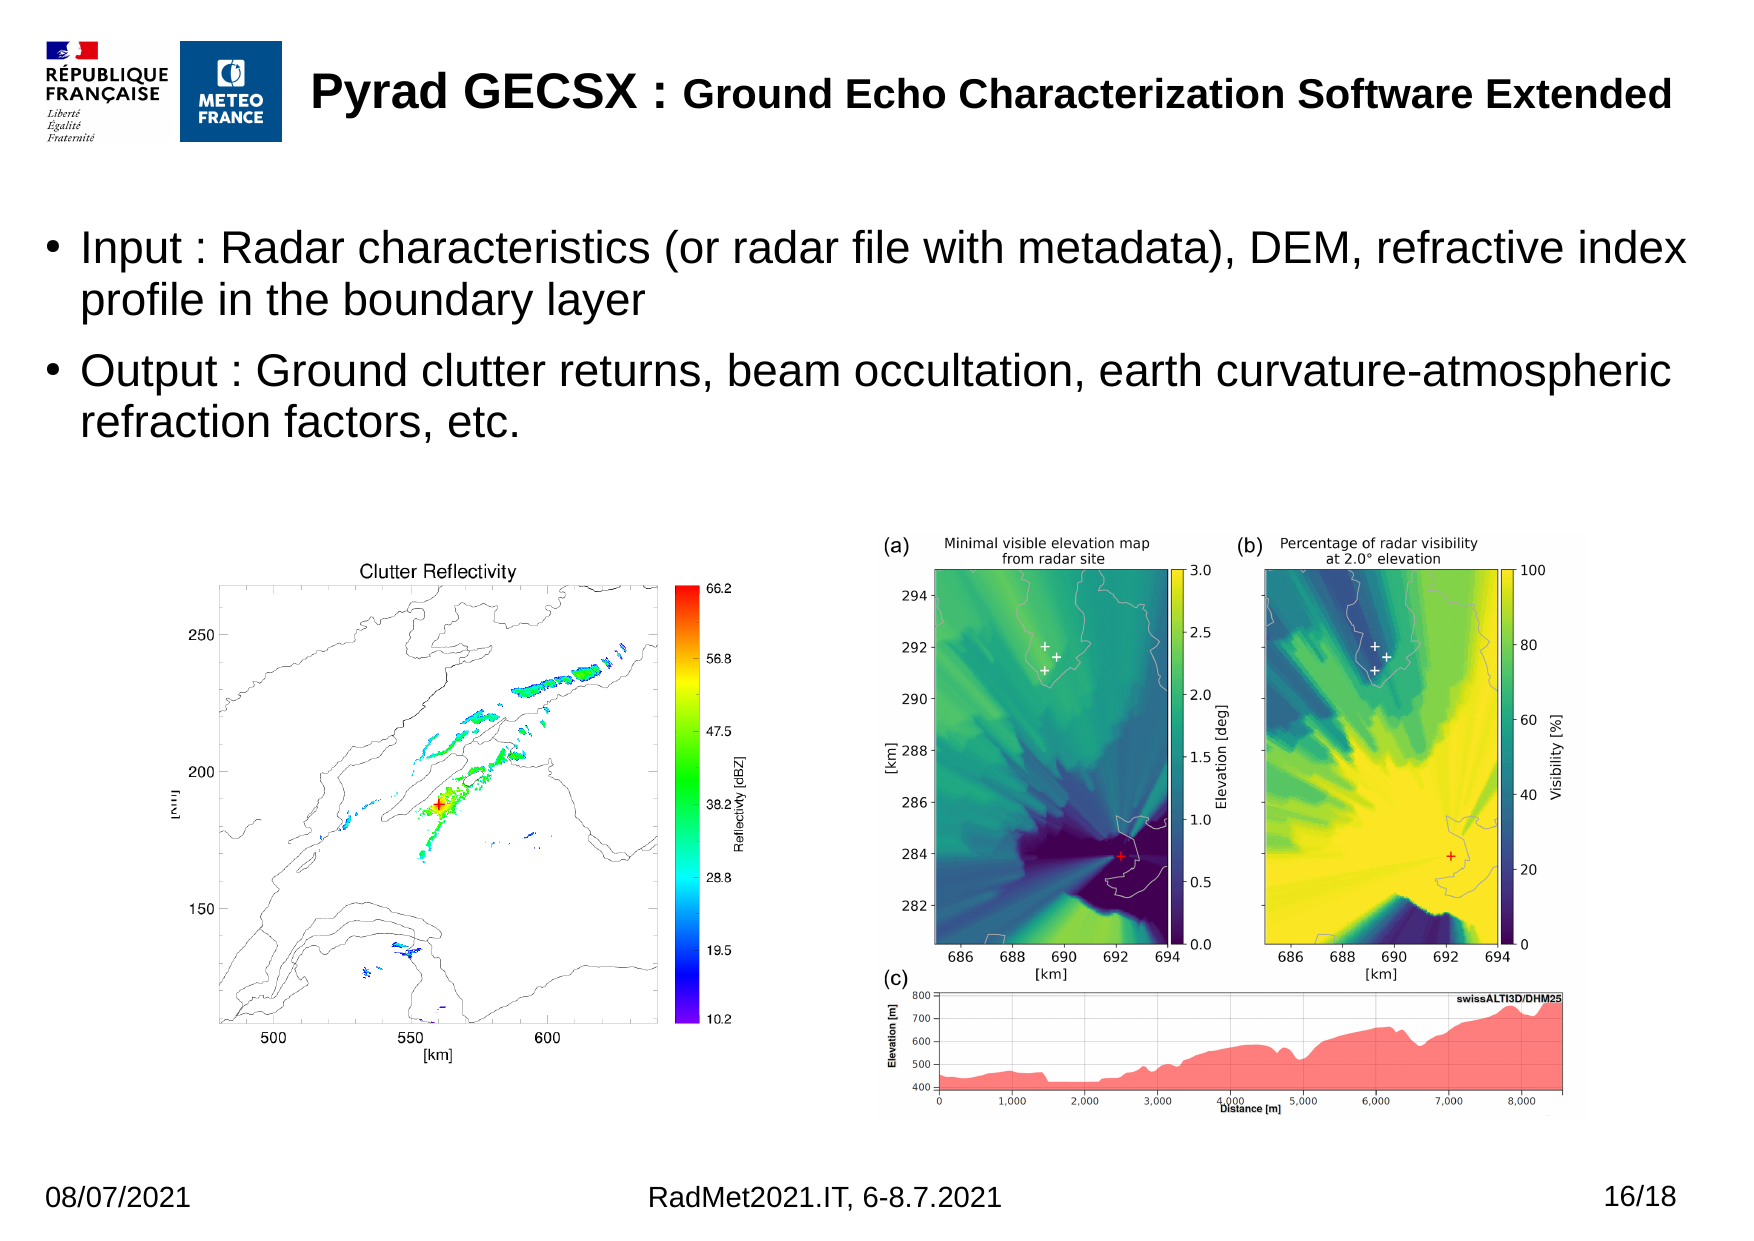

# Pyrad GECSX : Ground Echo Characterization Software Extended
Input : Radar characteristics (or radar file with metadata), DEM, refractive index profile in the boundary layer
Output : Ground clutter returns, beam occultation, earth curvature-atmospheric refraction factors, etc.
16
08/07/2021
RadMet2021.IT, 6-8.7.2021